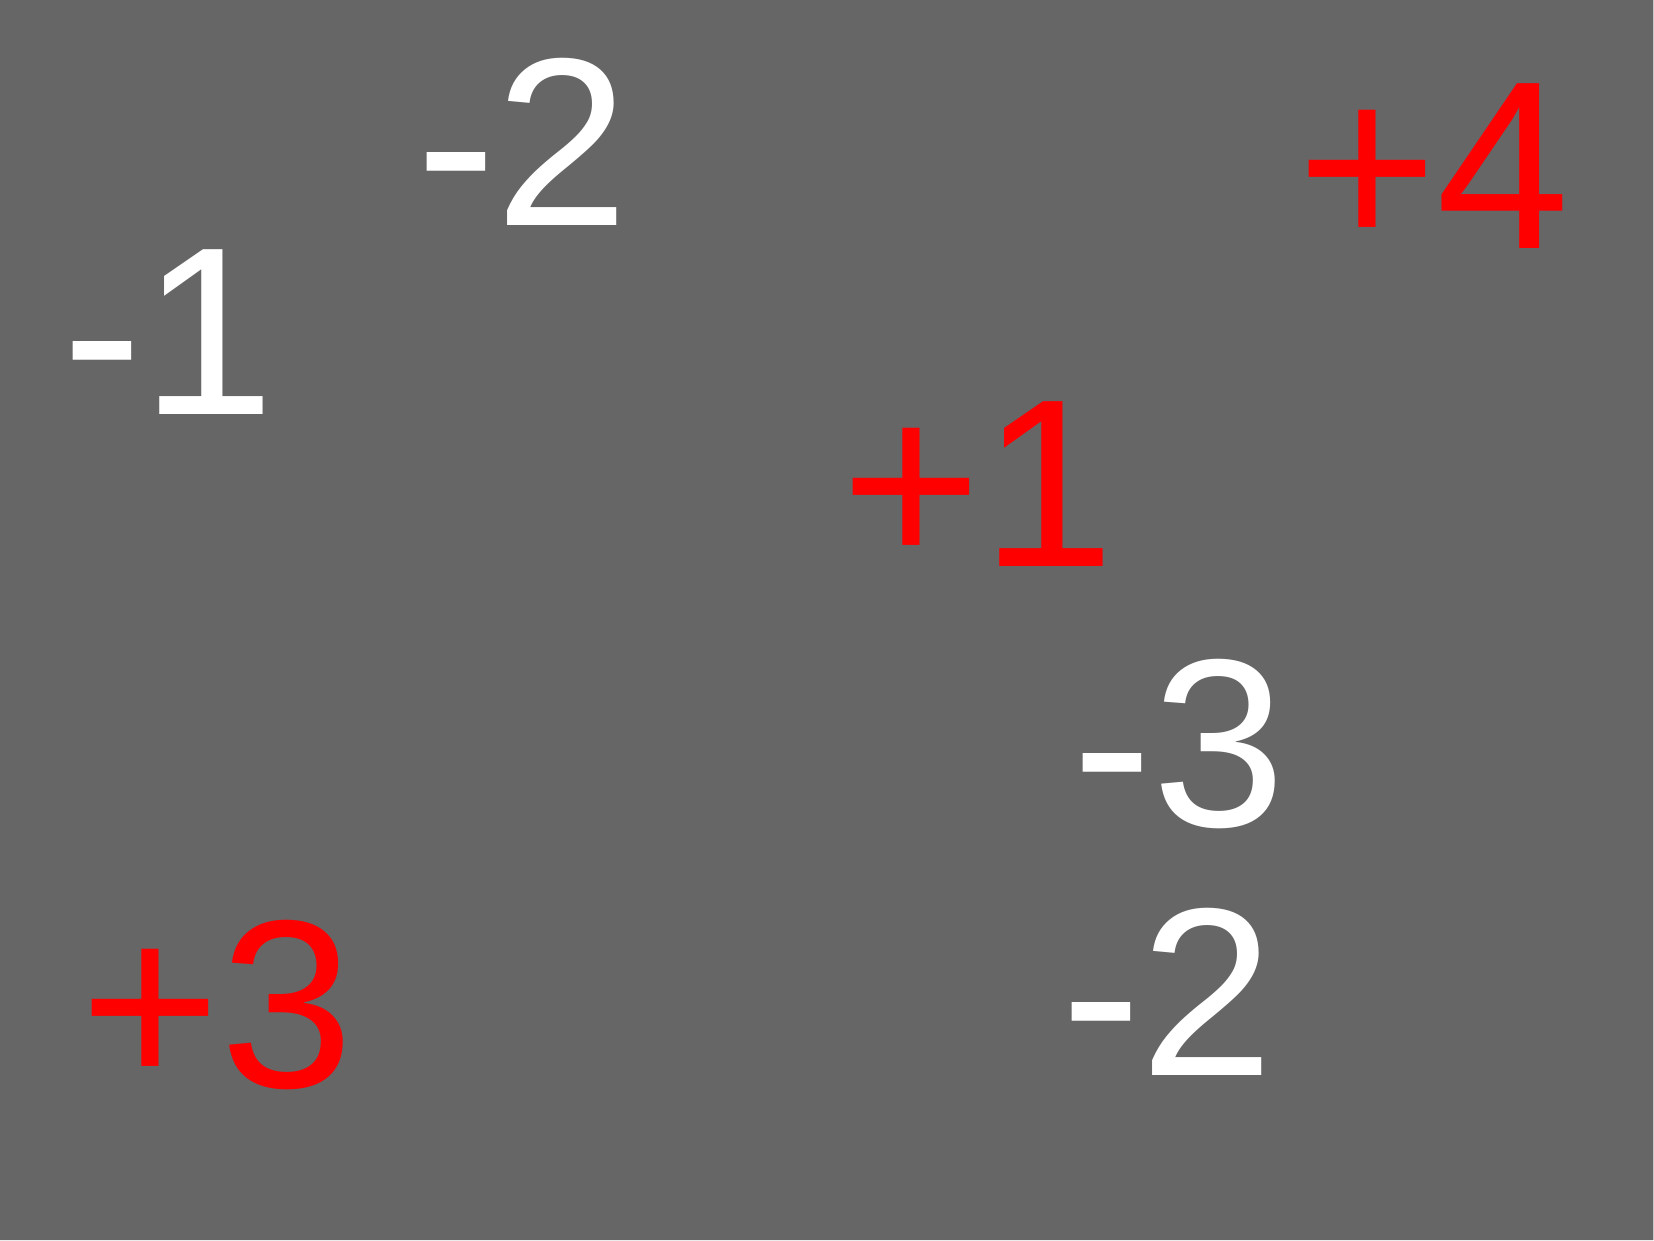

-2
+4
-1
+1
+6
-3
-2
+3